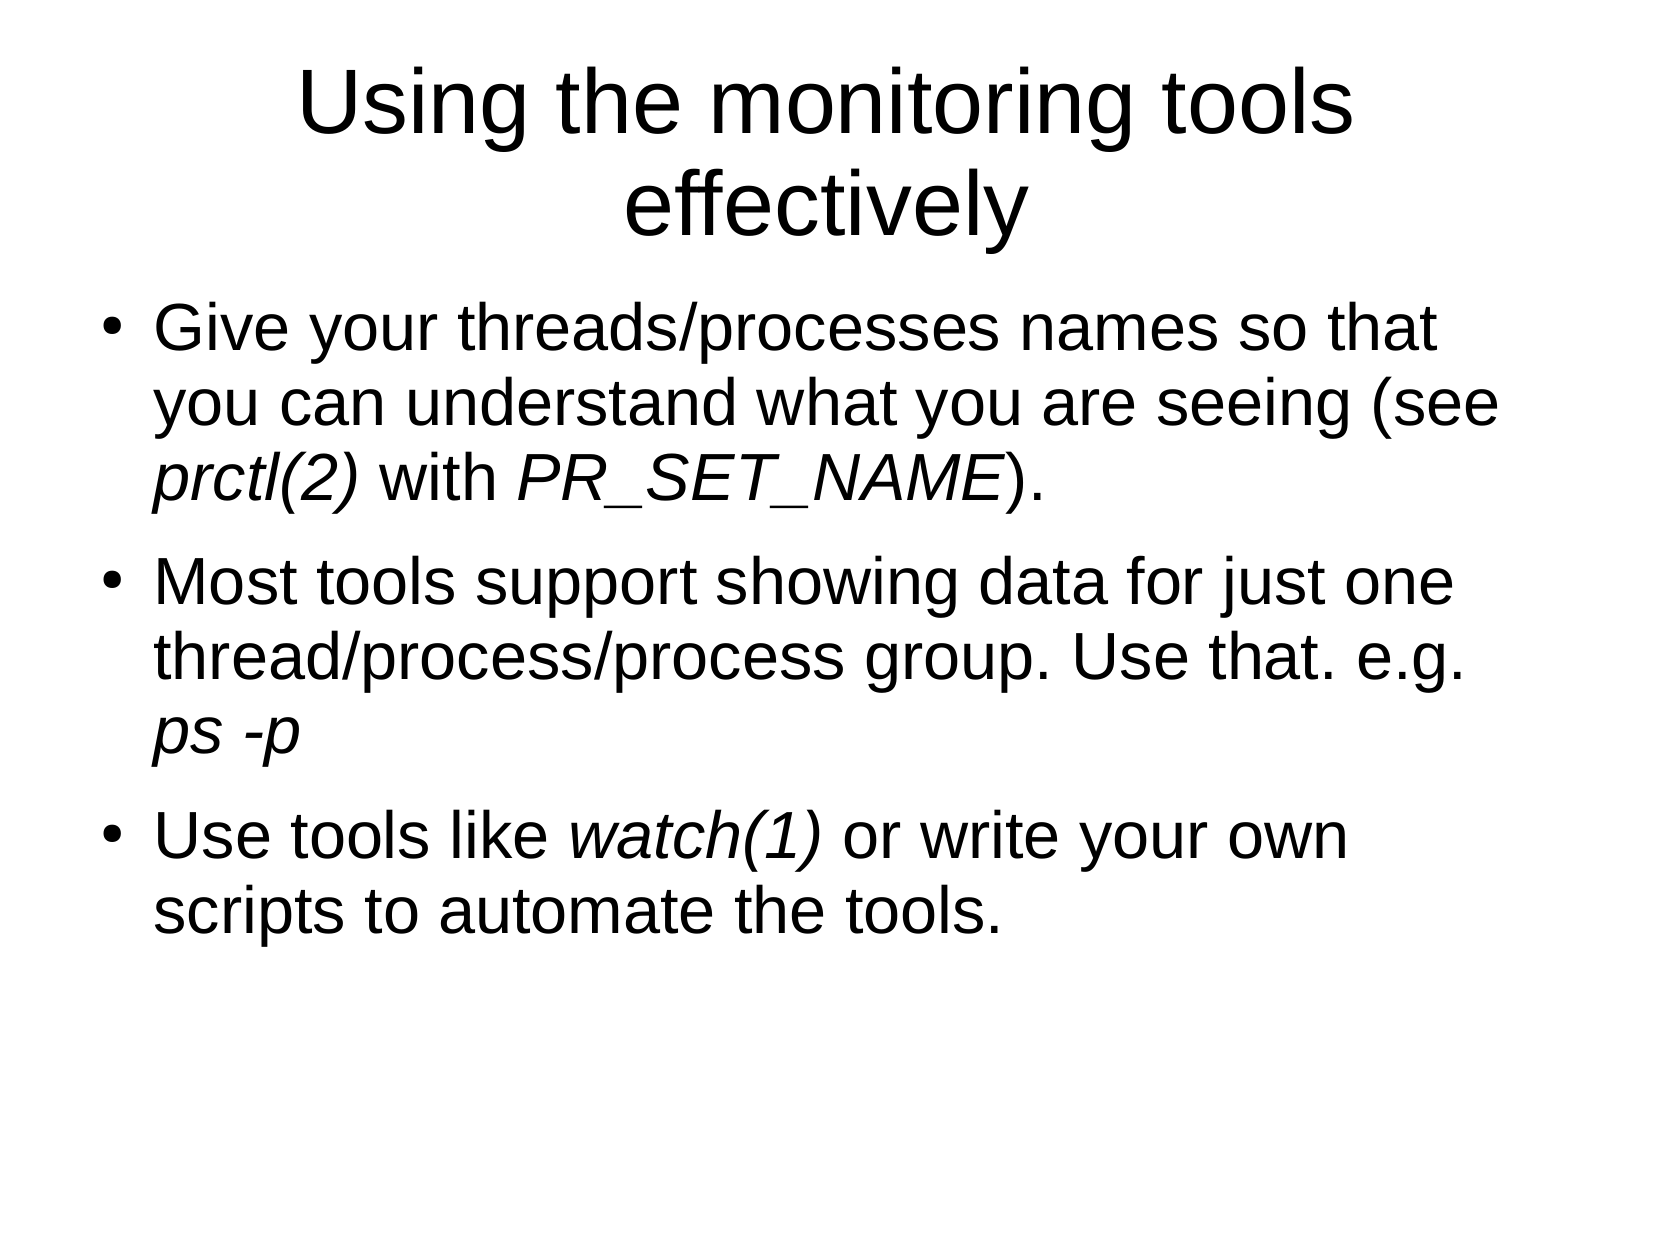

# Using the monitoring tools effectively
Give your threads/processes names so that you can understand what you are seeing (see prctl(2) with PR_SET_NAME).
Most tools support showing data for just one thread/process/process group. Use that. e.g. ps -p
Use tools like watch(1) or write your own scripts to automate the tools.